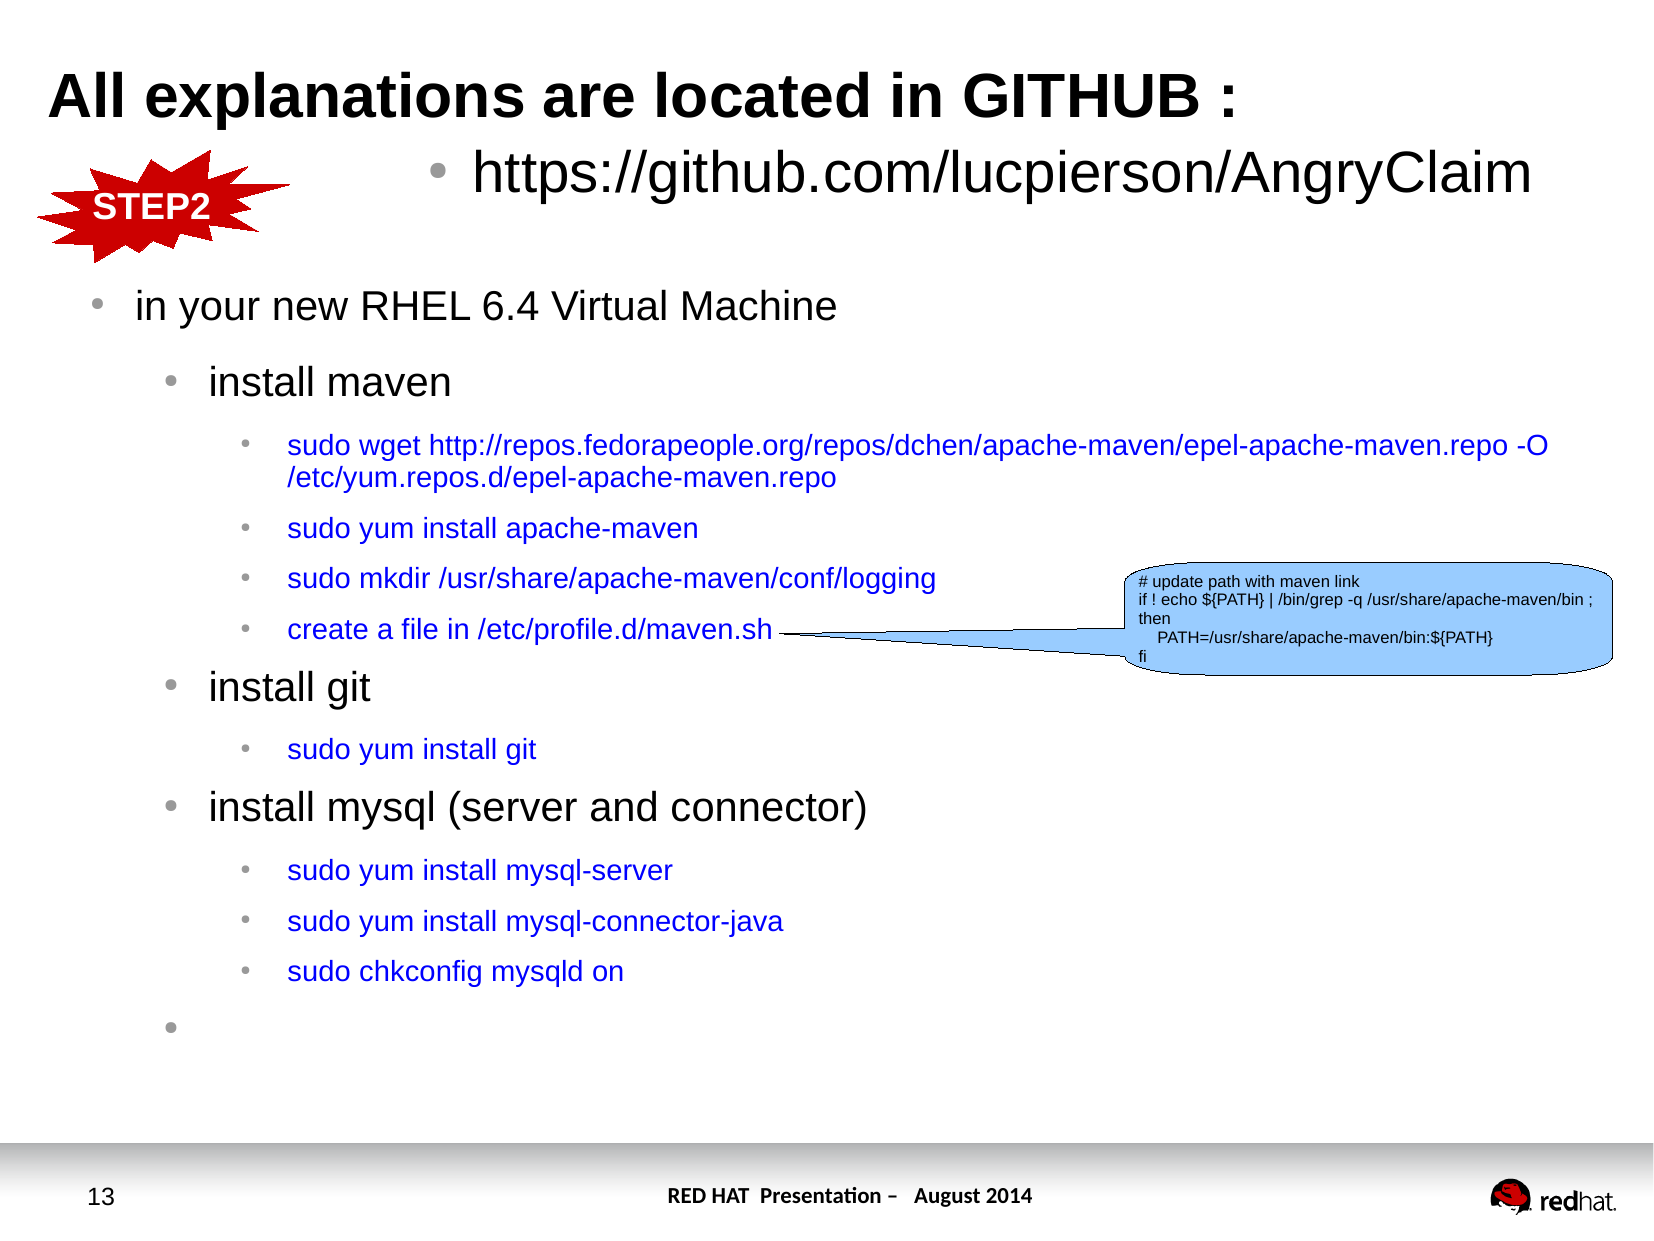

# All explanations are located in GITHUB :
https://github.com/lucpierson/AngryClaim
STEP2
in your new RHEL 6.4 Virtual Machine
install maven
sudo wget http://repos.fedorapeople.org/repos/dchen/apache-maven/epel-apache-maven.repo -O /etc/yum.repos.d/epel-apache-maven.repo
sudo yum install apache-maven
sudo mkdir /usr/share/apache-maven/conf/logging
create a file in /etc/profile.d/maven.sh
install git
sudo yum install git
install mysql (server and connector)
sudo yum install mysql-server
sudo yum install mysql-connector-java
sudo chkconfig mysqld on
# update path with maven link
if ! echo ${PATH} | /bin/grep -q /usr/share/apache-maven/bin ;
then
 PATH=/usr/share/apache-maven/bin:${PATH}
fi